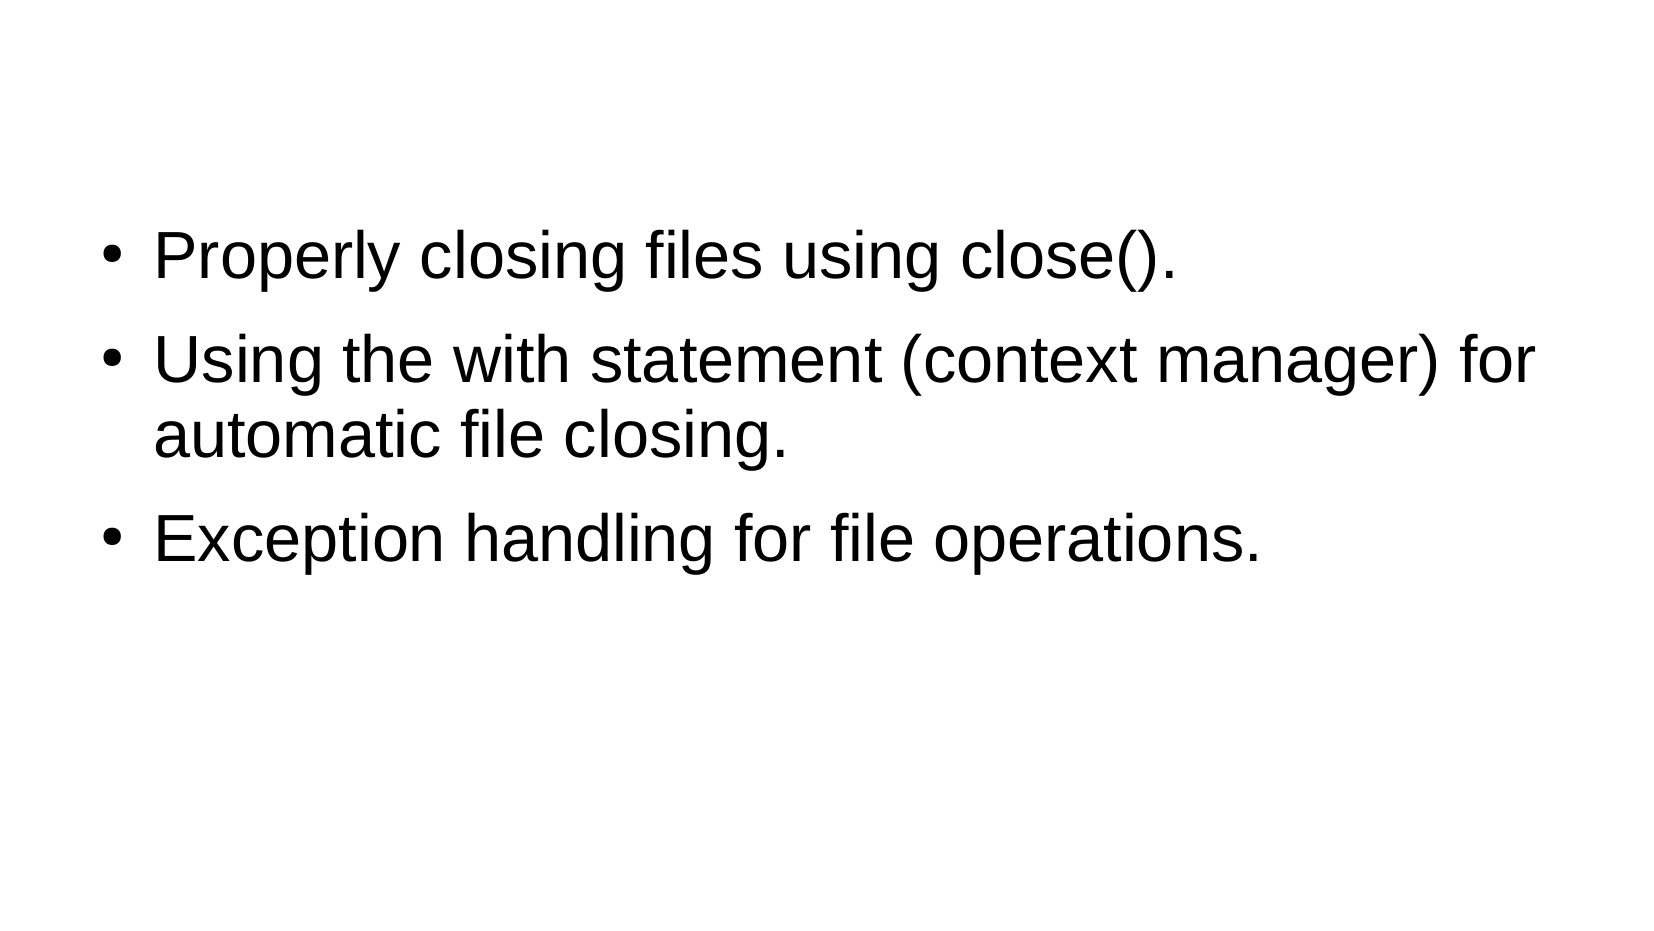

#
Properly closing files using close().
Using the with statement (context manager) for automatic file closing.
Exception handling for file operations.